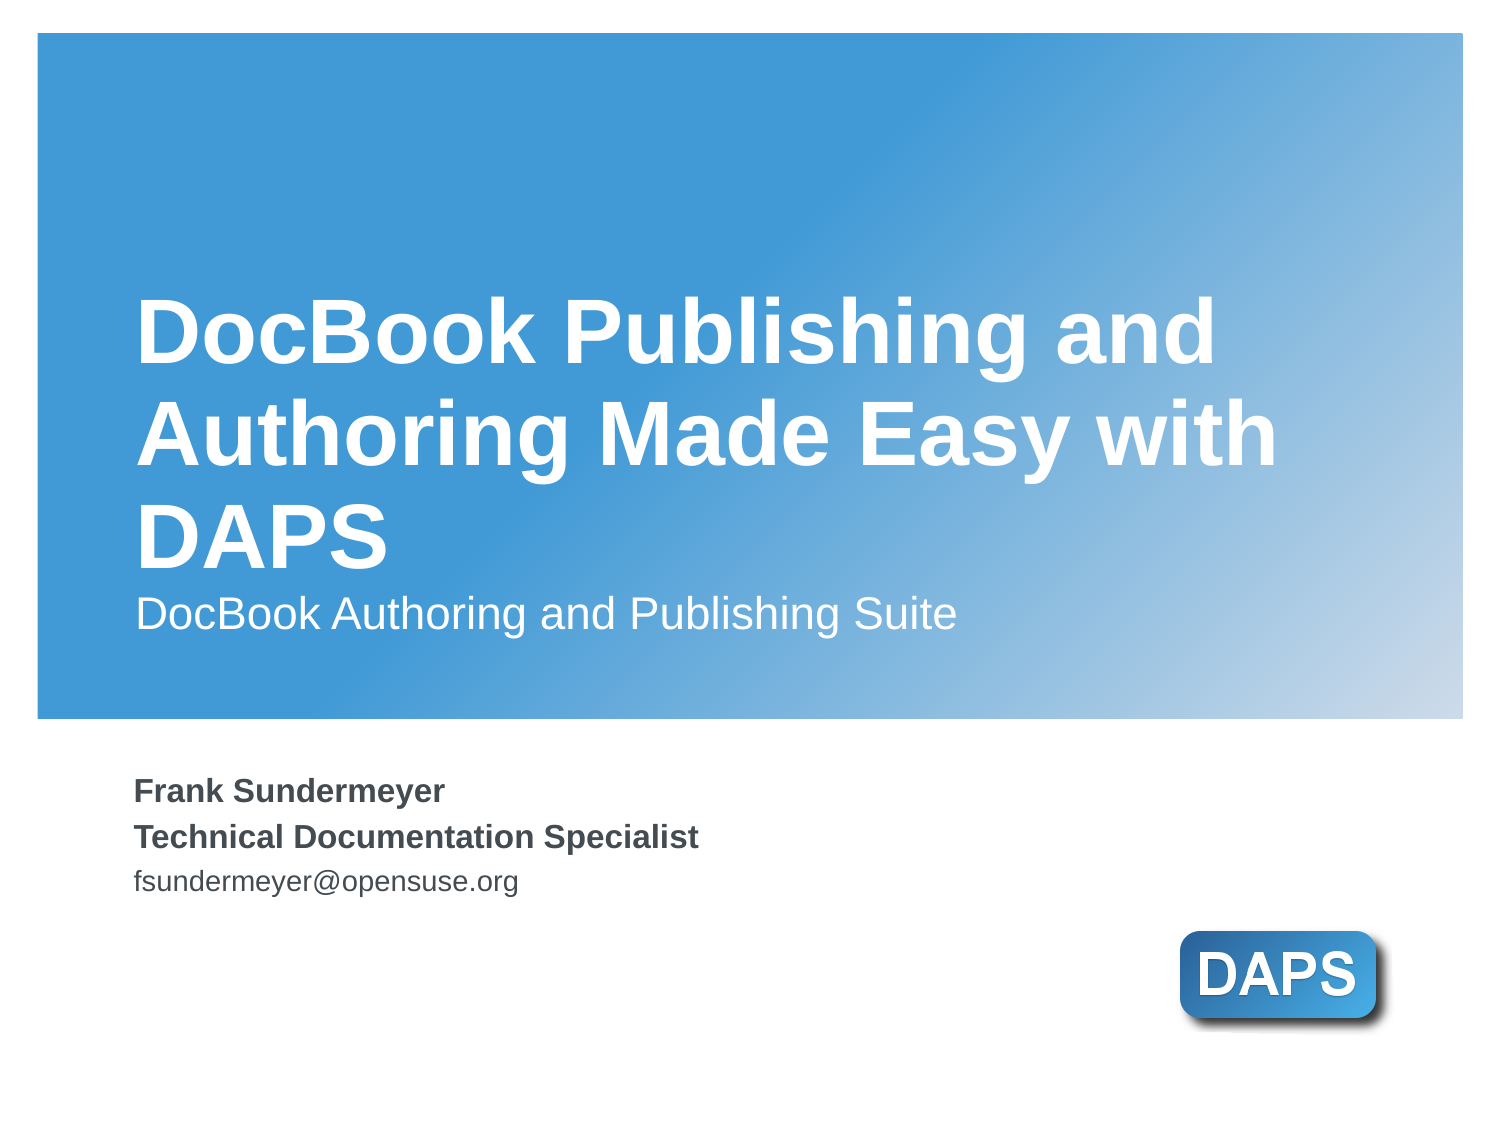

# DocBook Publishing and Authoring Made Easy with DAPS DocBook Authoring and Publishing Suite
Frank Sundermeyer
Technical Documentation Specialist
fsundermeyer@opensuse.org